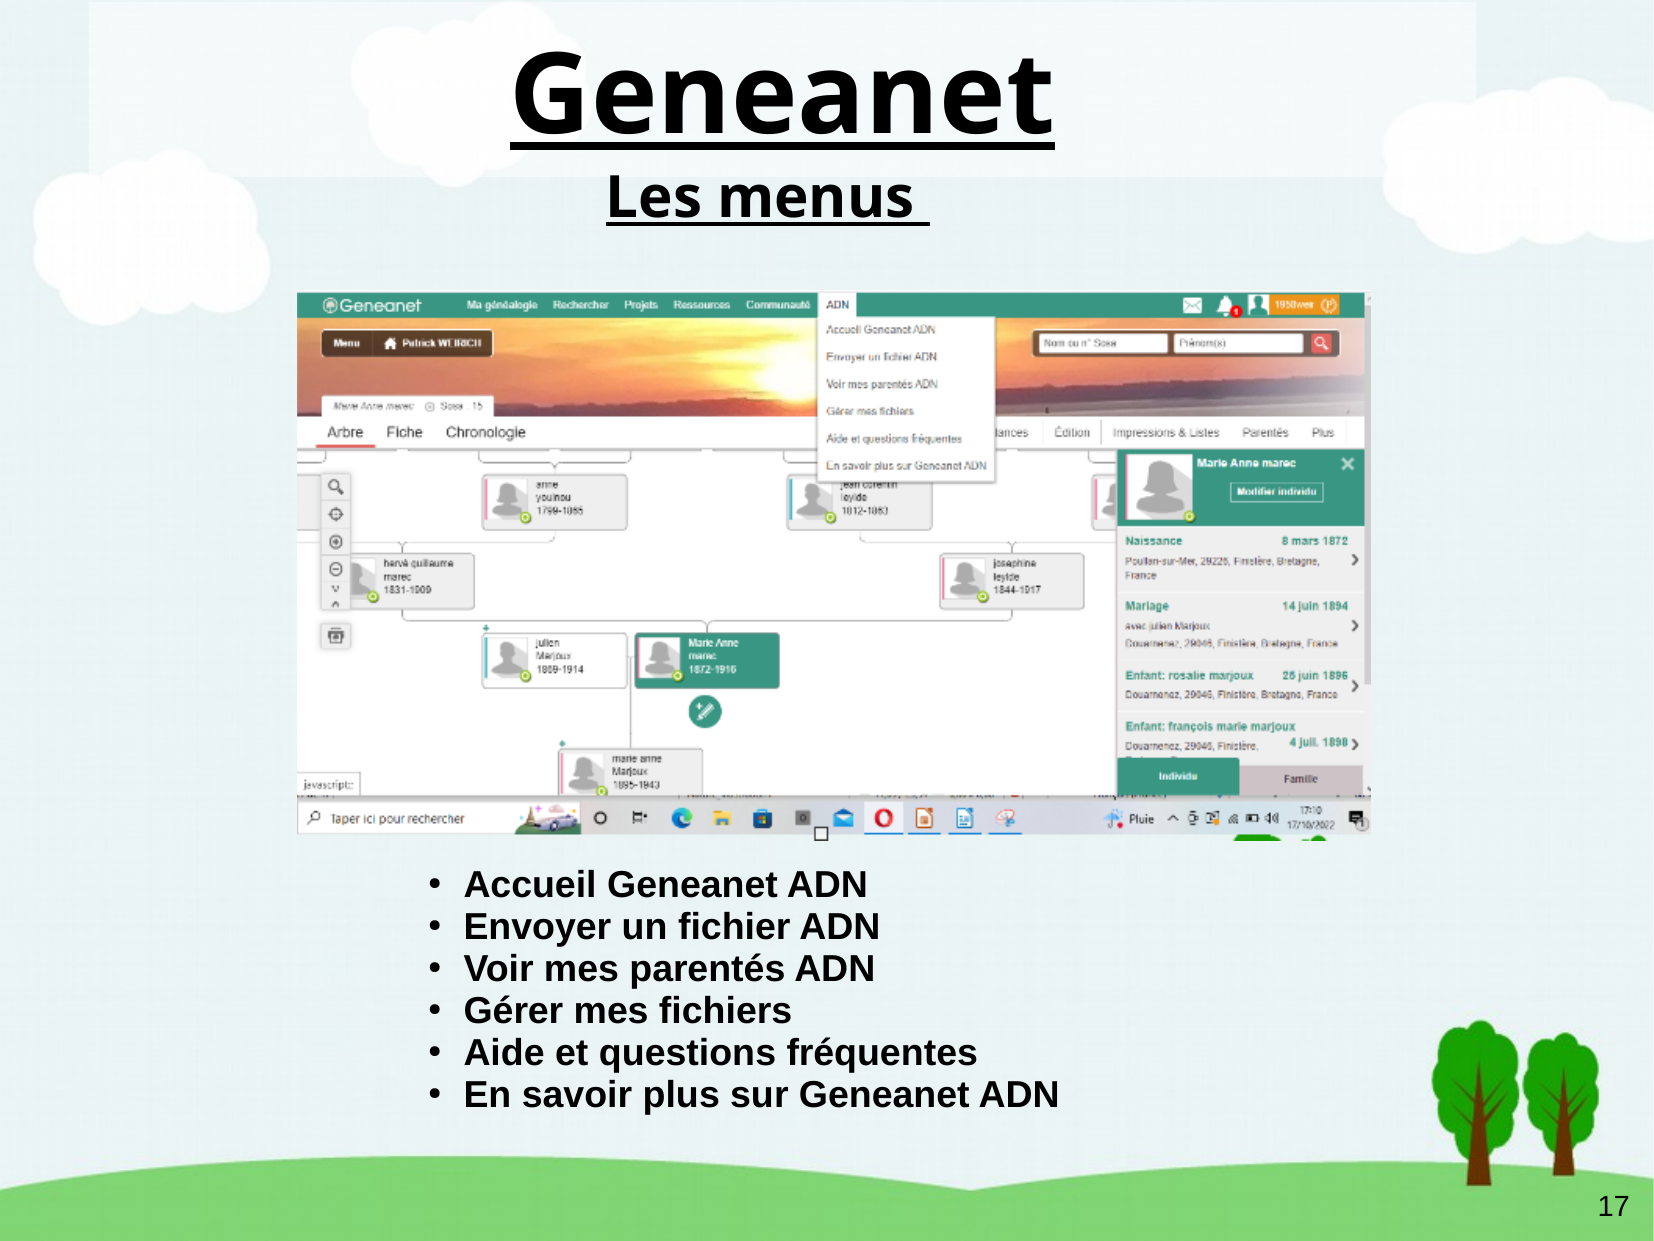

# Geneanet
Les menus
Accueil Geneanet ADN
Envoyer un fichier ADN
Voir mes parentés ADN
Gérer mes fichiers
Aide et questions fréquentes
En savoir plus sur Geneanet ADN
17